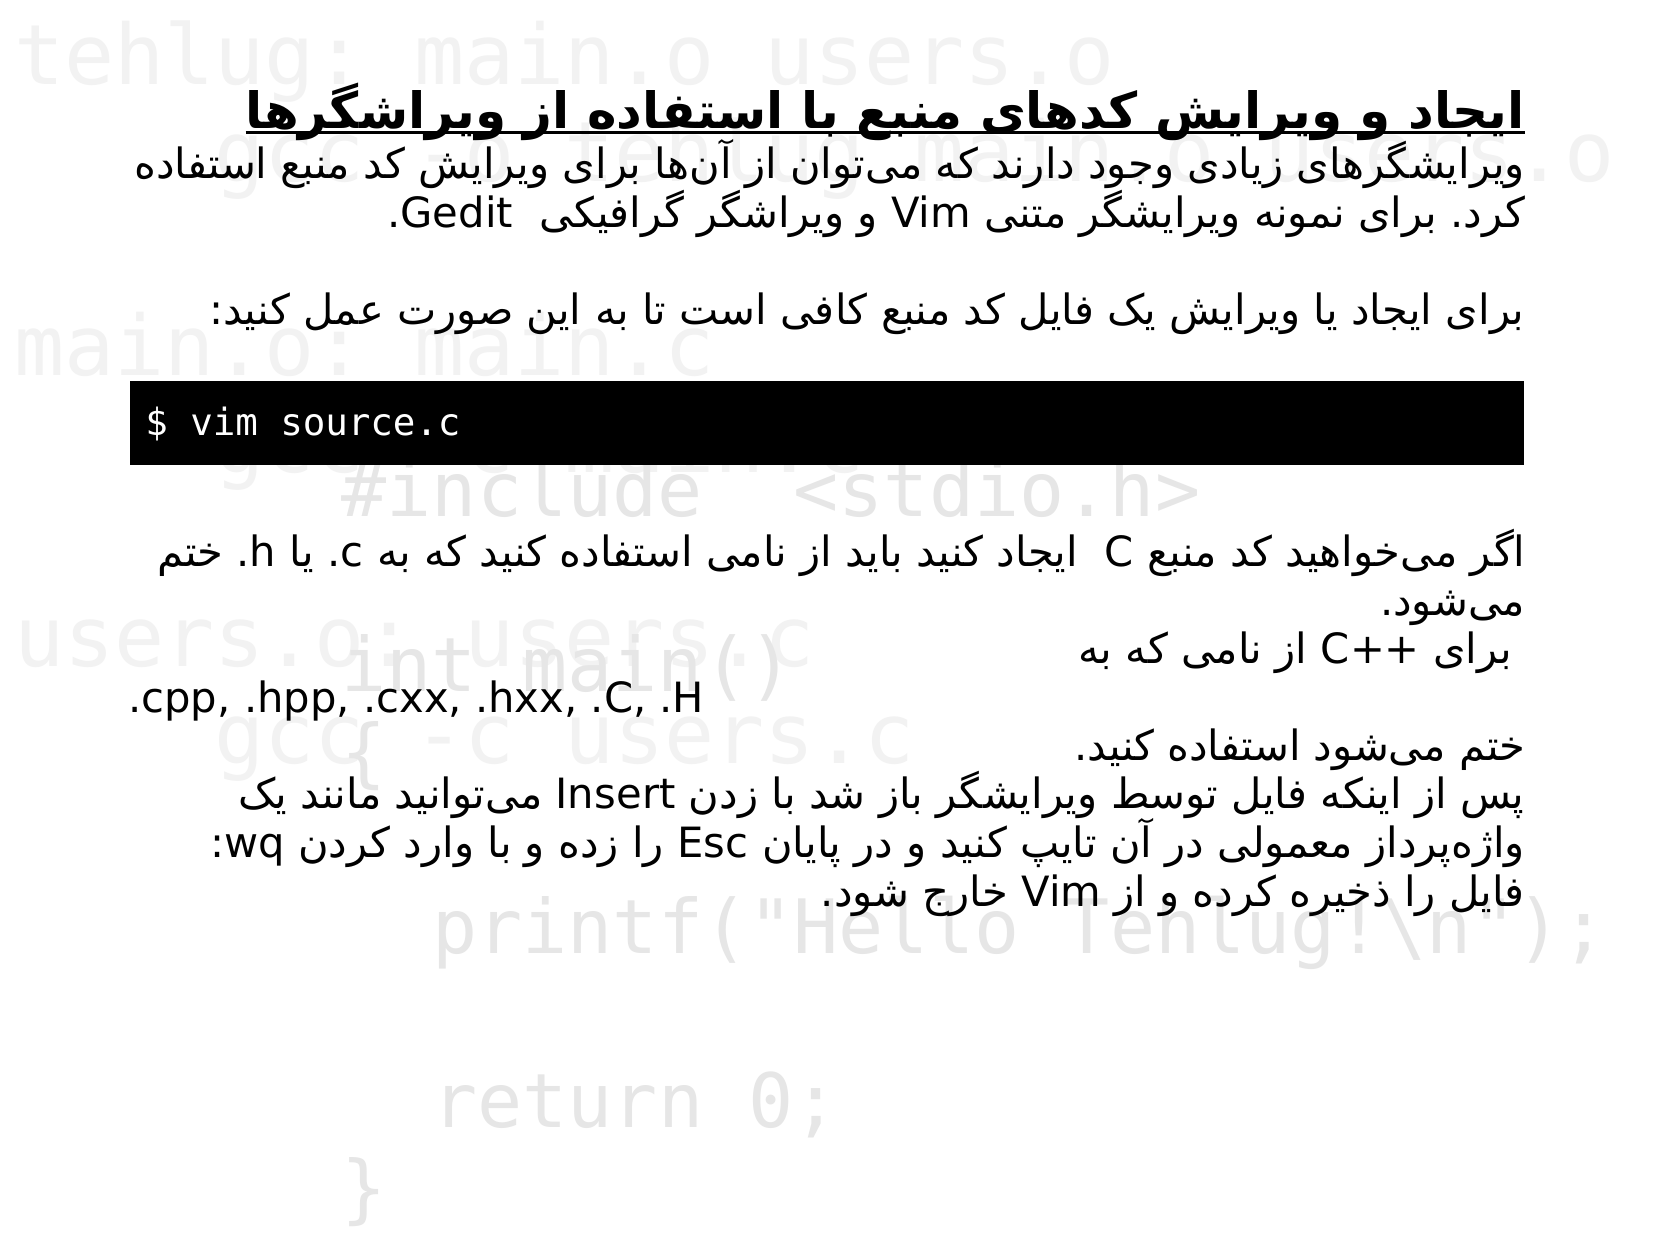

tehlug: main.o users.o
 gcc -o tehlug main.o users.o
main.o: main.c
 gcc -c main.c
users.o: users.c
 gcc -c users.c
ایجاد و ویرایش کدهای منبع با استفاده از ویراشگرها
ویرایشگرهای زیادی وجود دارند که می‌توان از آن‌ها برای ویرایش کد منبع استفاده کرد. برای نمونه ویرایشگر متنی Vim و ویراشگر گرافیکی Gedit.
برای ایجاد یا ویرایش یک فایل کد منبع کافی است تا به این صورت عمل کنید:
اگر می‌خواهید کد منبع C ایجاد کنید باید از نامی استفاده کنید که به c. یا h. ختم می‌شود.
 برای ++C از نامی که به
.cpp, .hpp, .cxx, .hxx, .C, .H
ختم می‌شود استفاده کنید.
پس از اینکه فایل توسط ویرایشگر باز شد با زدن Insert می‌توانید مانند یک واژه‌پرداز معمولی در آن تایپ کنید و در پایان Esc را زده و با وارد کردن wq: فایل را ذخیره کرده و از Vim خارج شود.
$ vim source.c
#include <stdio.h>
int main()
{
 printf("Hello Tehlug!\n");
 return 0;
}